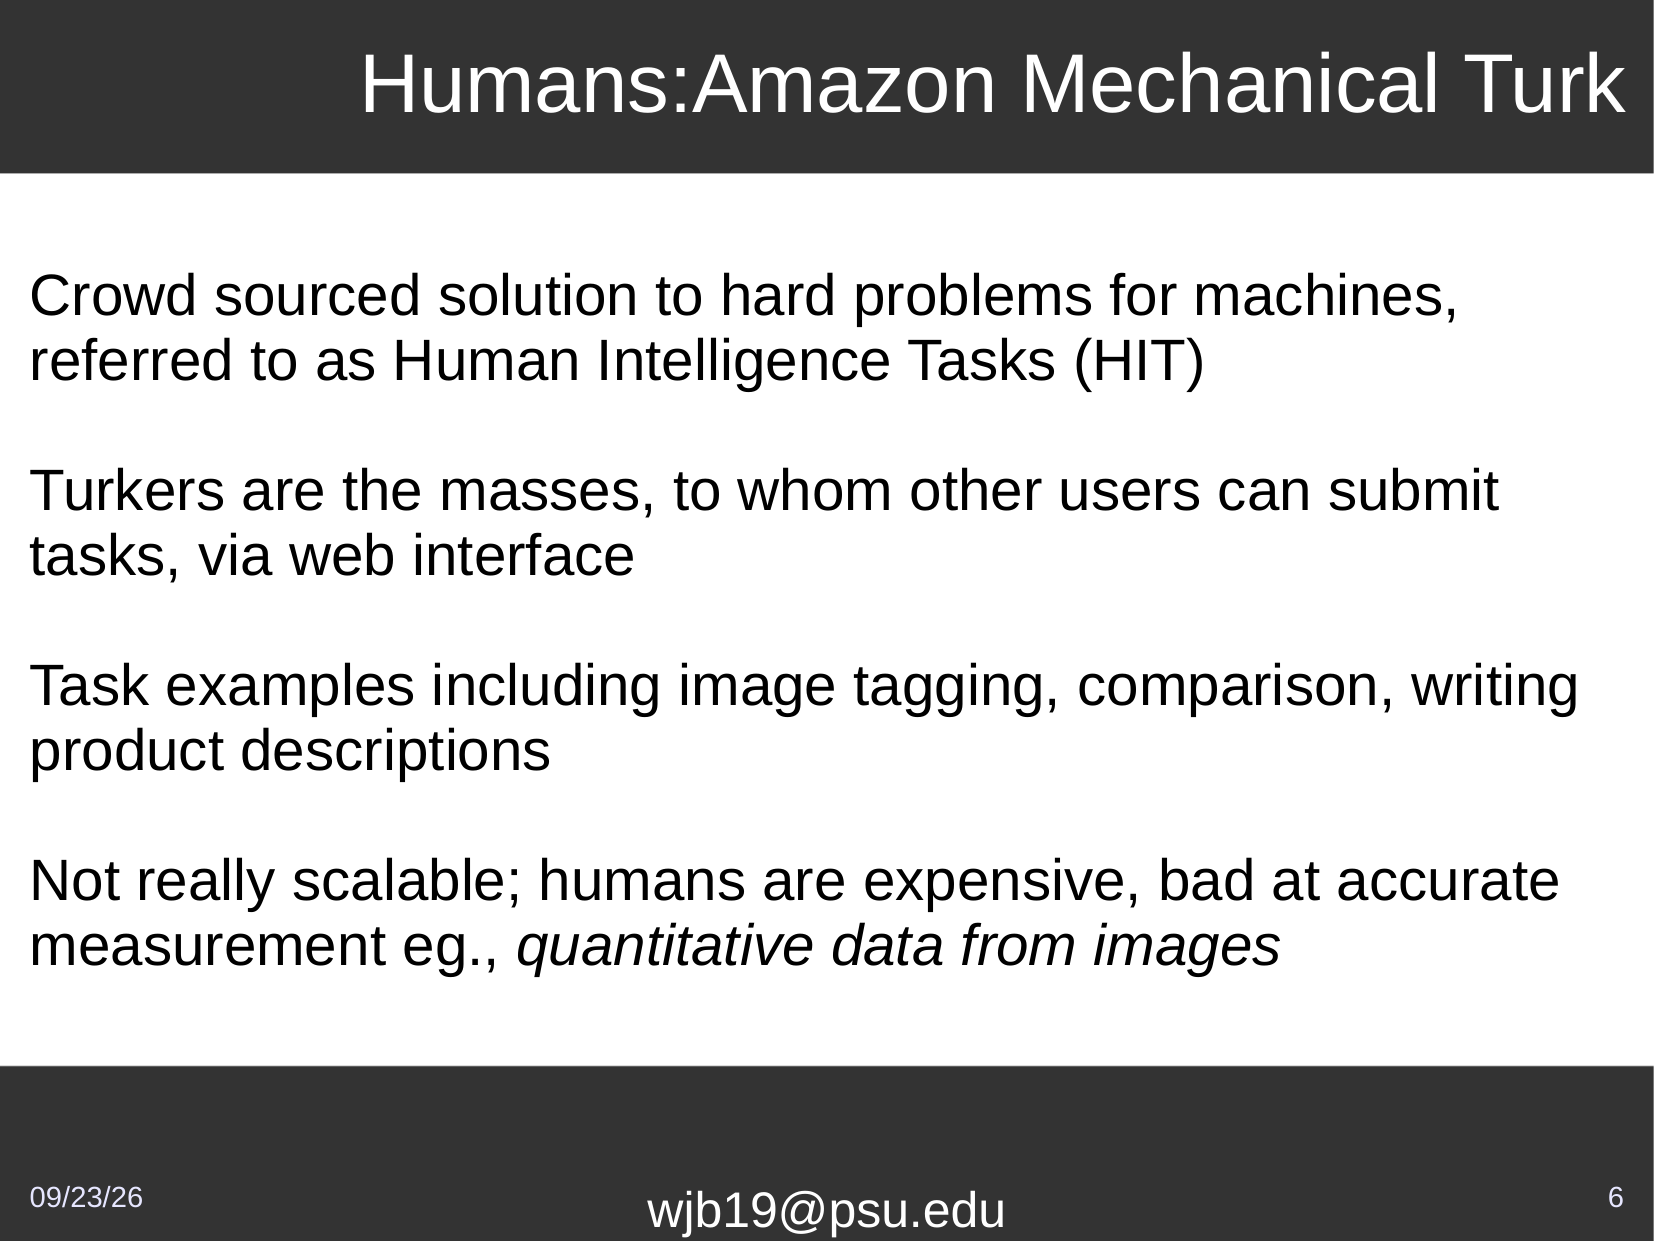

Humans:Amazon Mechanical Turk
# Crowd sourced solution to hard problems for machines, referred to as Human Intelligence Tasks (HIT) Turkers are the masses, to whom other users can submit tasks, via web interface Task examples including image tagging, comparison, writing product descriptions Not really scalable; humans are expensive, bad at accurate measurement eg., quantitative data from images
6
wjb19@psu.edu